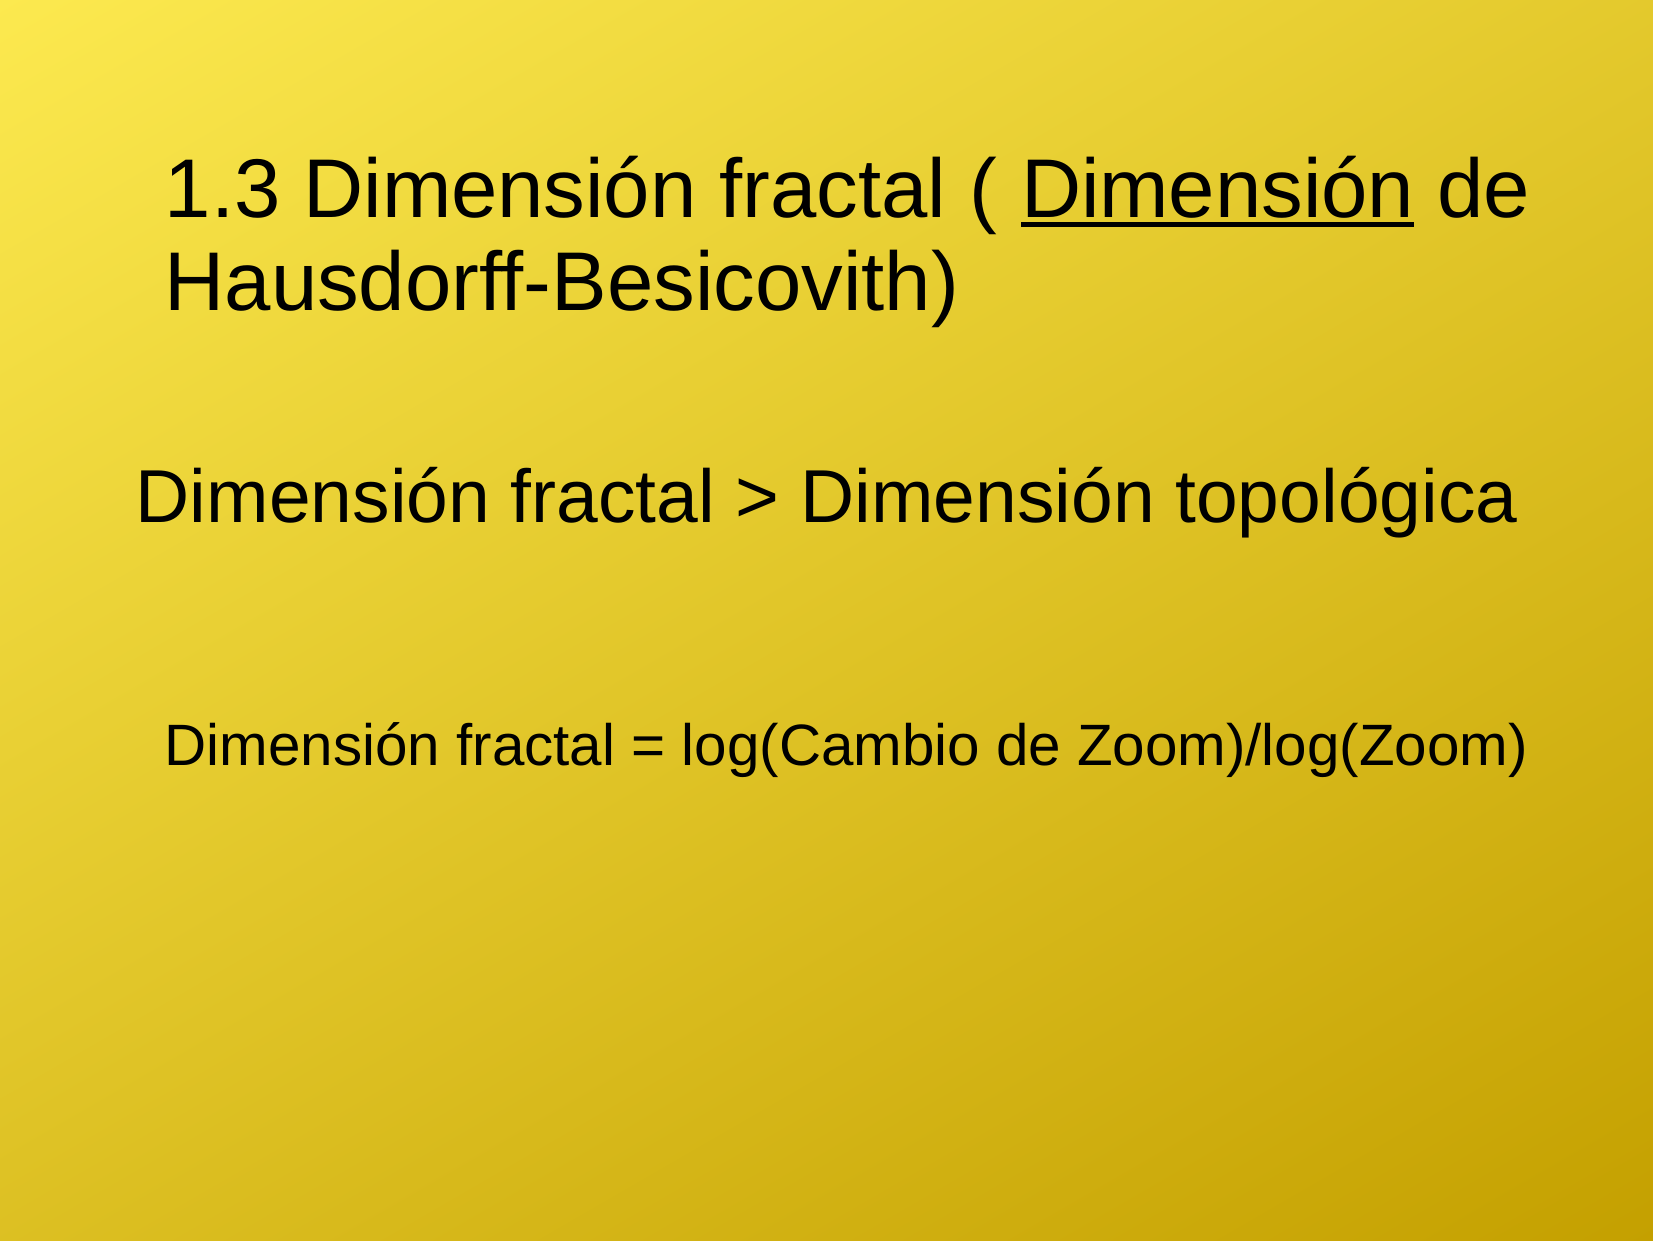

1.3 Dimensión fractal ( Dimensión de
Hausdorff-Besicovith)
Dimensión fractal > Dimensión topológica
Dimensión fractal = log(Cambio de Zoom)/log(Zoom)